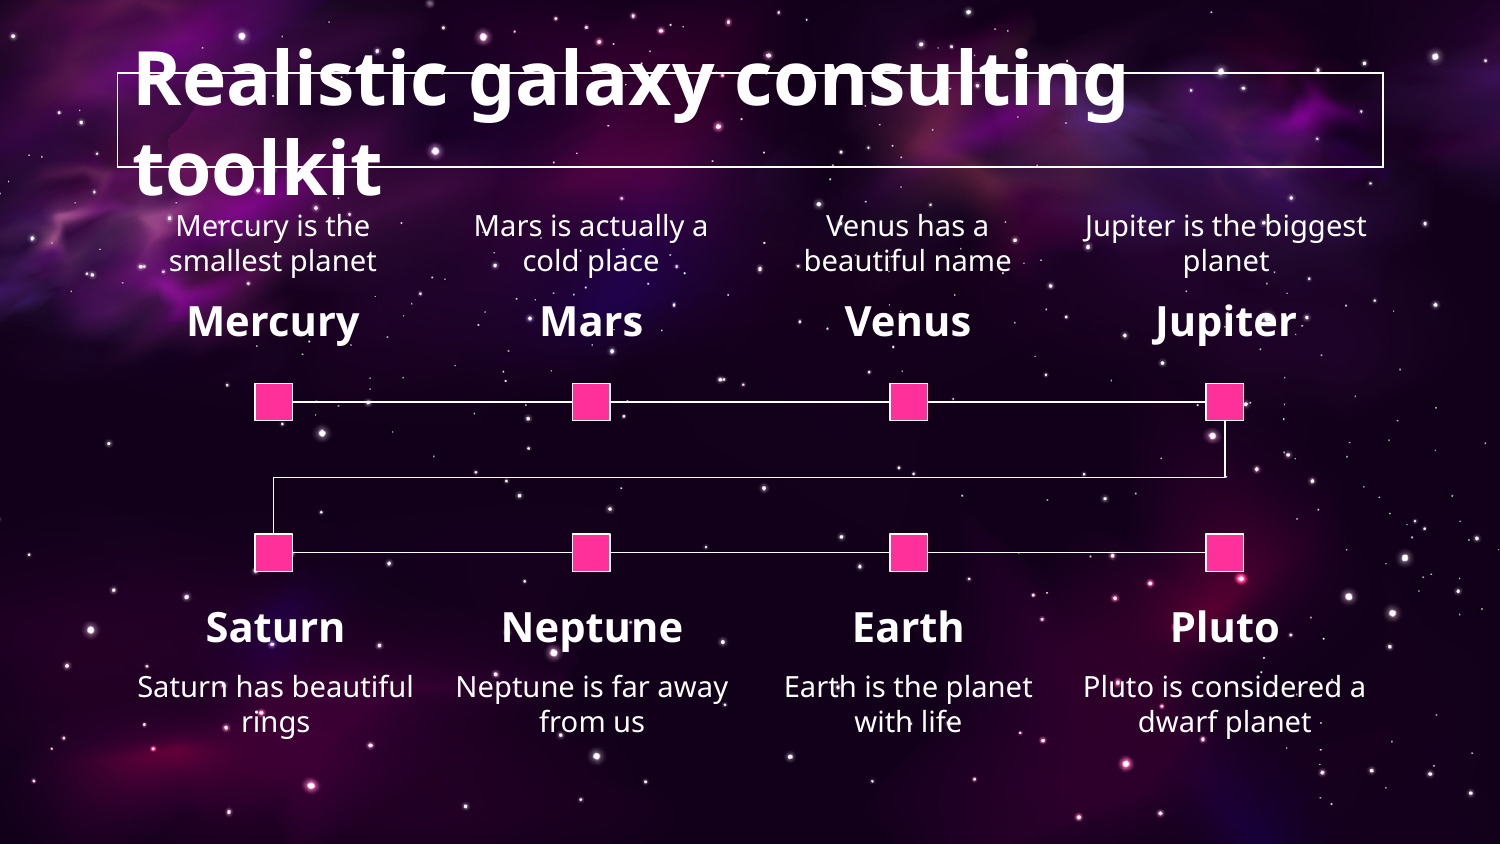

# Realistic galaxy consulting toolkit
Mercury is the smallest planet
Mercury
Mars is actually a cold place
Mars
Venus has a beautiful name
Venus
Jupiter is the biggest planet
Jupiter
Saturn
Saturn has beautiful rings
Neptune
Neptune is far away from us
Earth
Earth is the planet with life
Pluto
Pluto is considered a dwarf planet